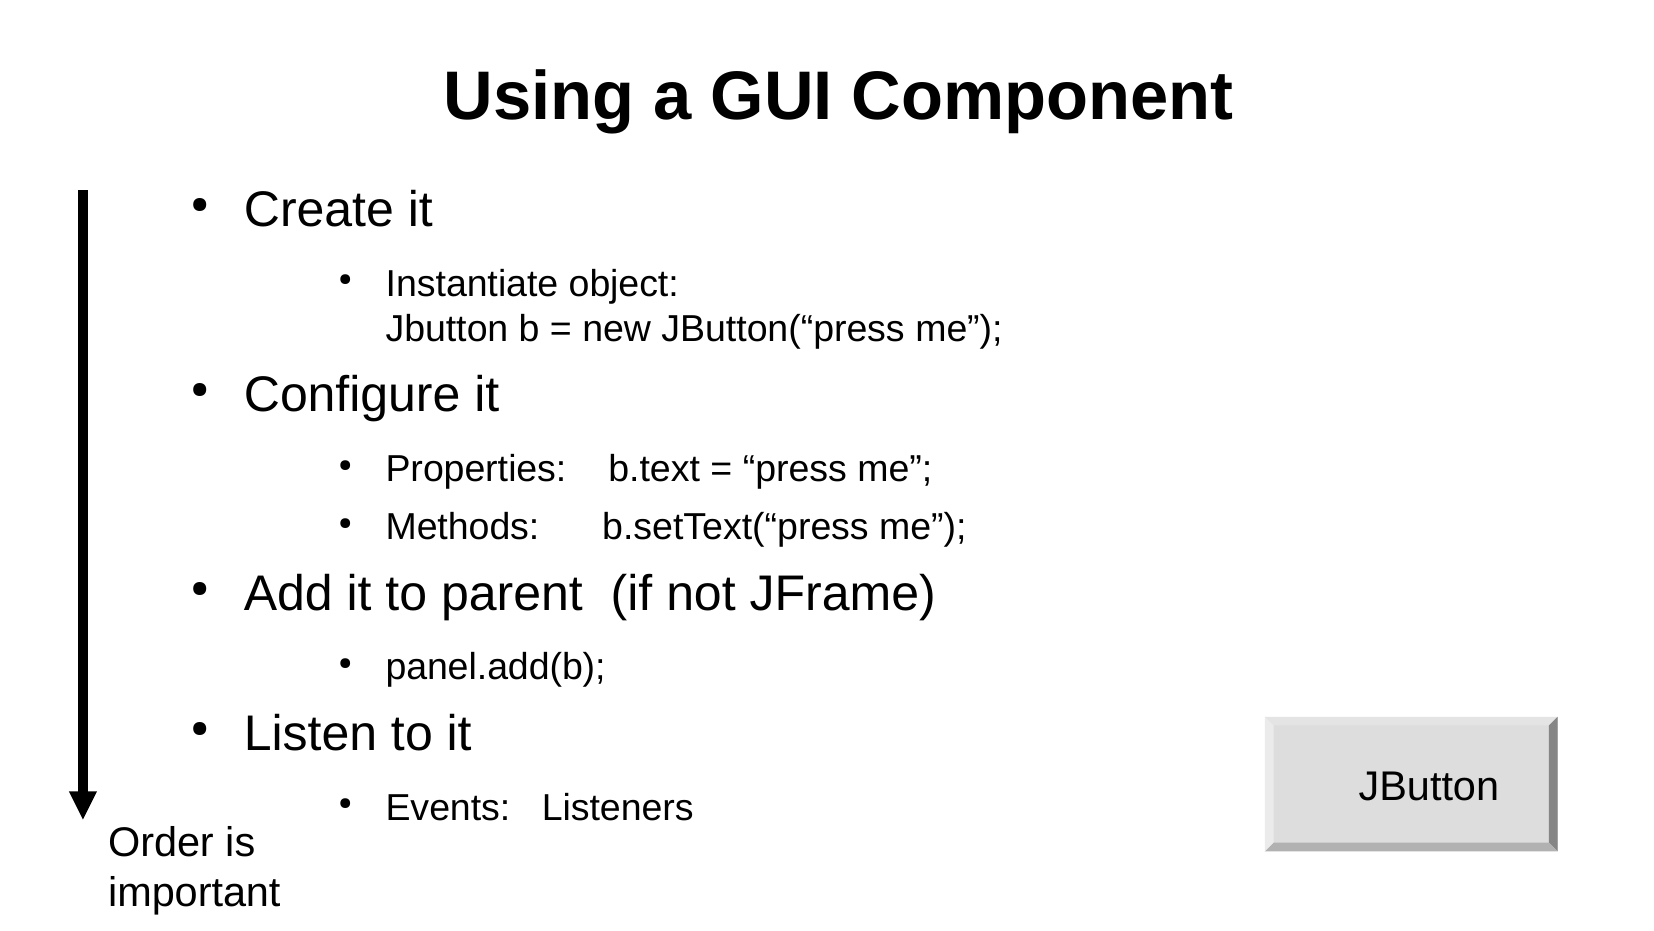

# Using a GUI Component
Create it
Instantiate object:
Jbutton b = new JButton(“press me”);
Configure it
Properties: b.text = “press me”;
Methods: b.setText(“press me”);
Add it to parent (if not JFrame)
panel.add(b);
Listen to it
Events: Listeners
JButton
Order is
important